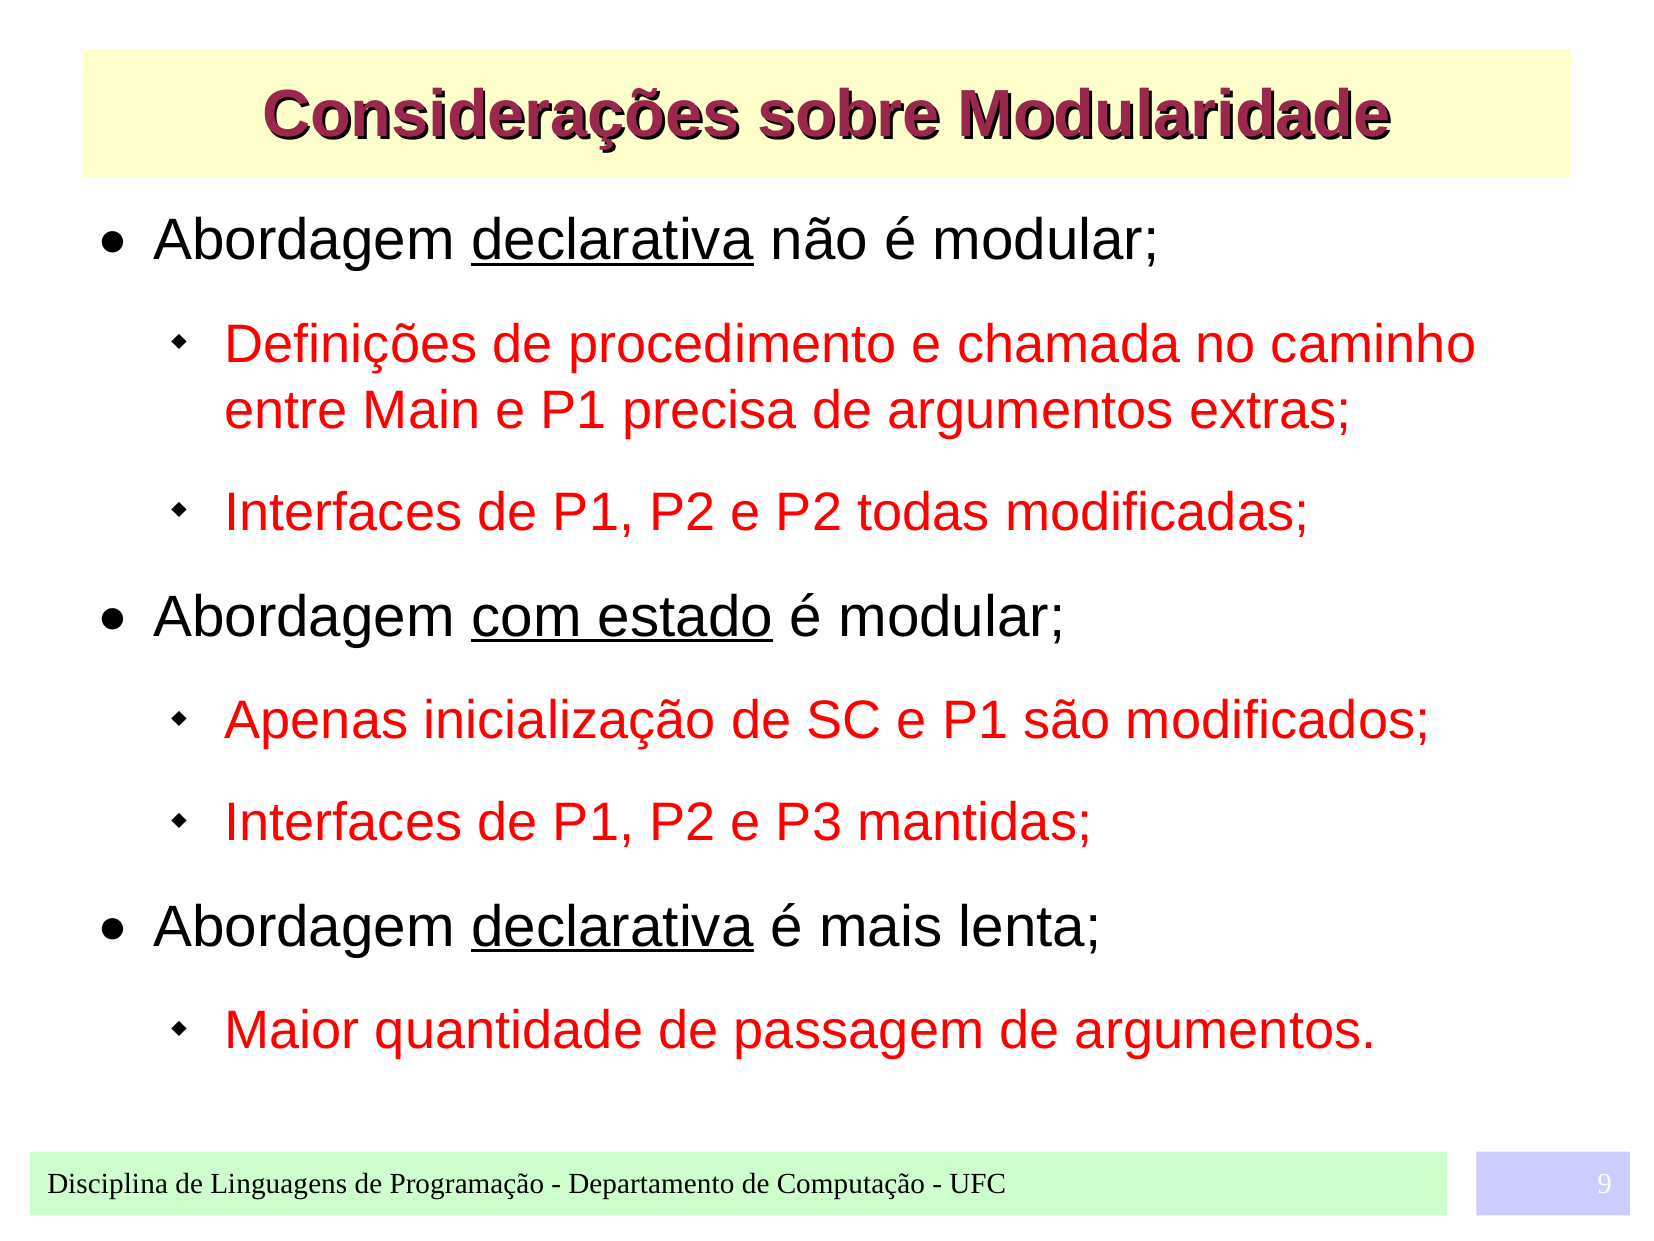

# Considerações sobre Modularidade
Abordagem declarativa não é modular;
Definições de procedimento e chamada no caminho entre Main e P1 precisa de argumentos extras;
Interfaces de P1, P2 e P2 todas modificadas;
Abordagem com estado é modular;
Apenas inicialização de SC e P1 são modificados;
Interfaces de P1, P2 e P3 mantidas;
Abordagem declarativa é mais lenta;
Maior quantidade de passagem de argumentos.
Disciplina de Linguagens de Programação - Departamento de Computação - UFC
9